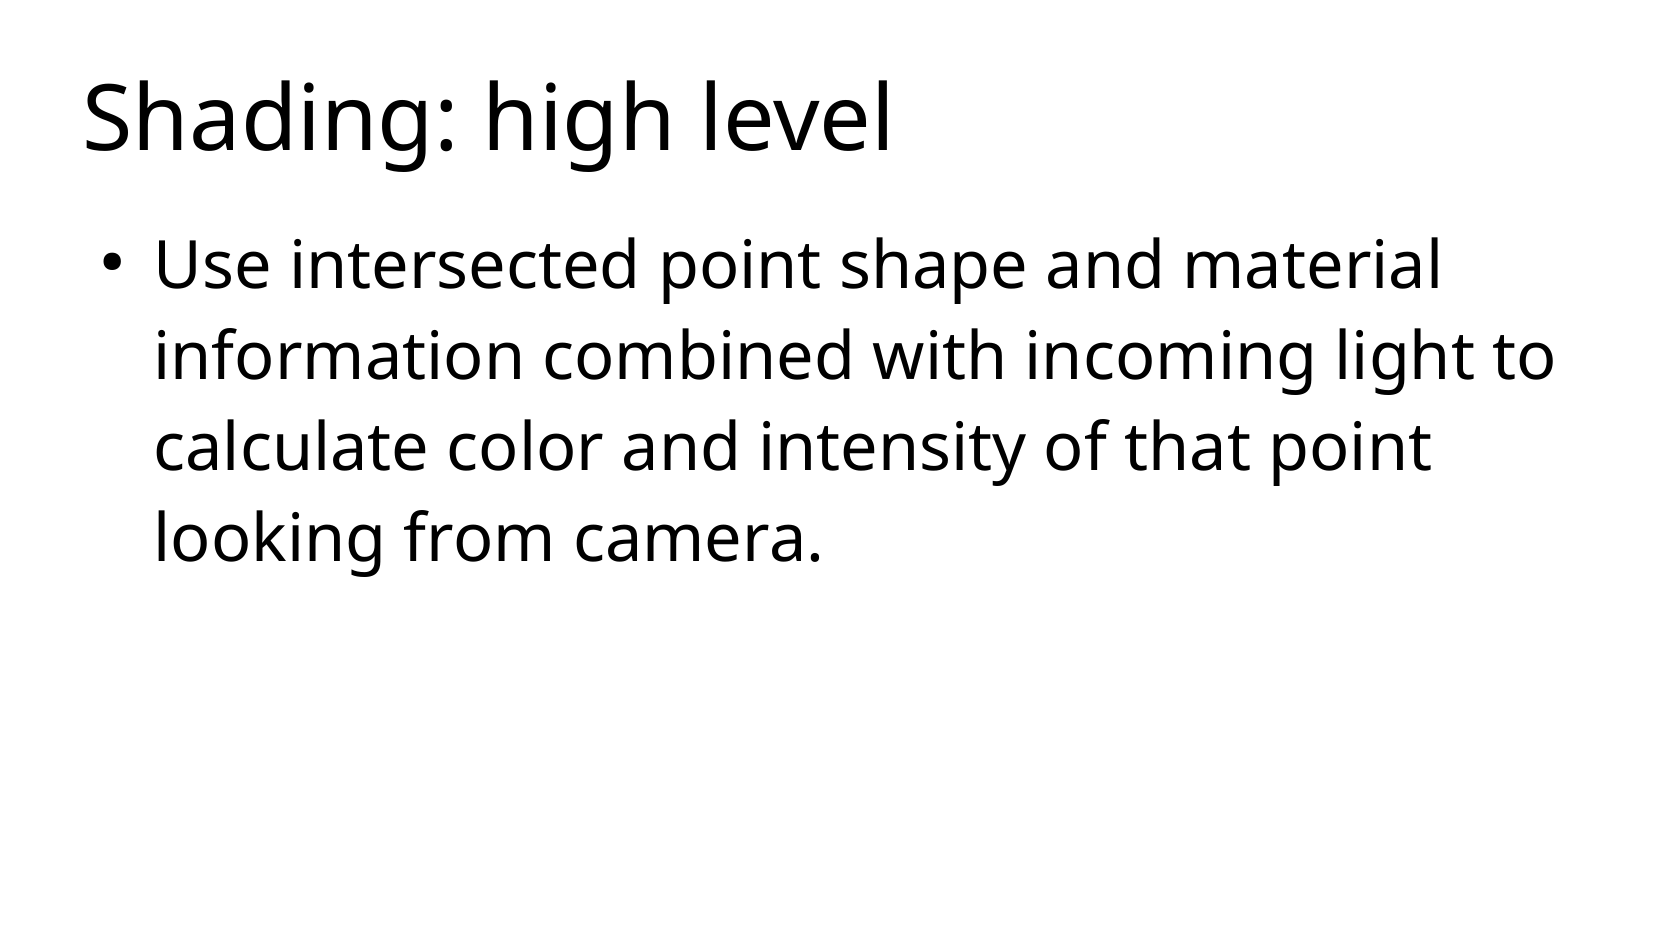

# Shading: high level
Use intersected point shape and material information combined with incoming light to calculate color and intensity of that point looking from camera.